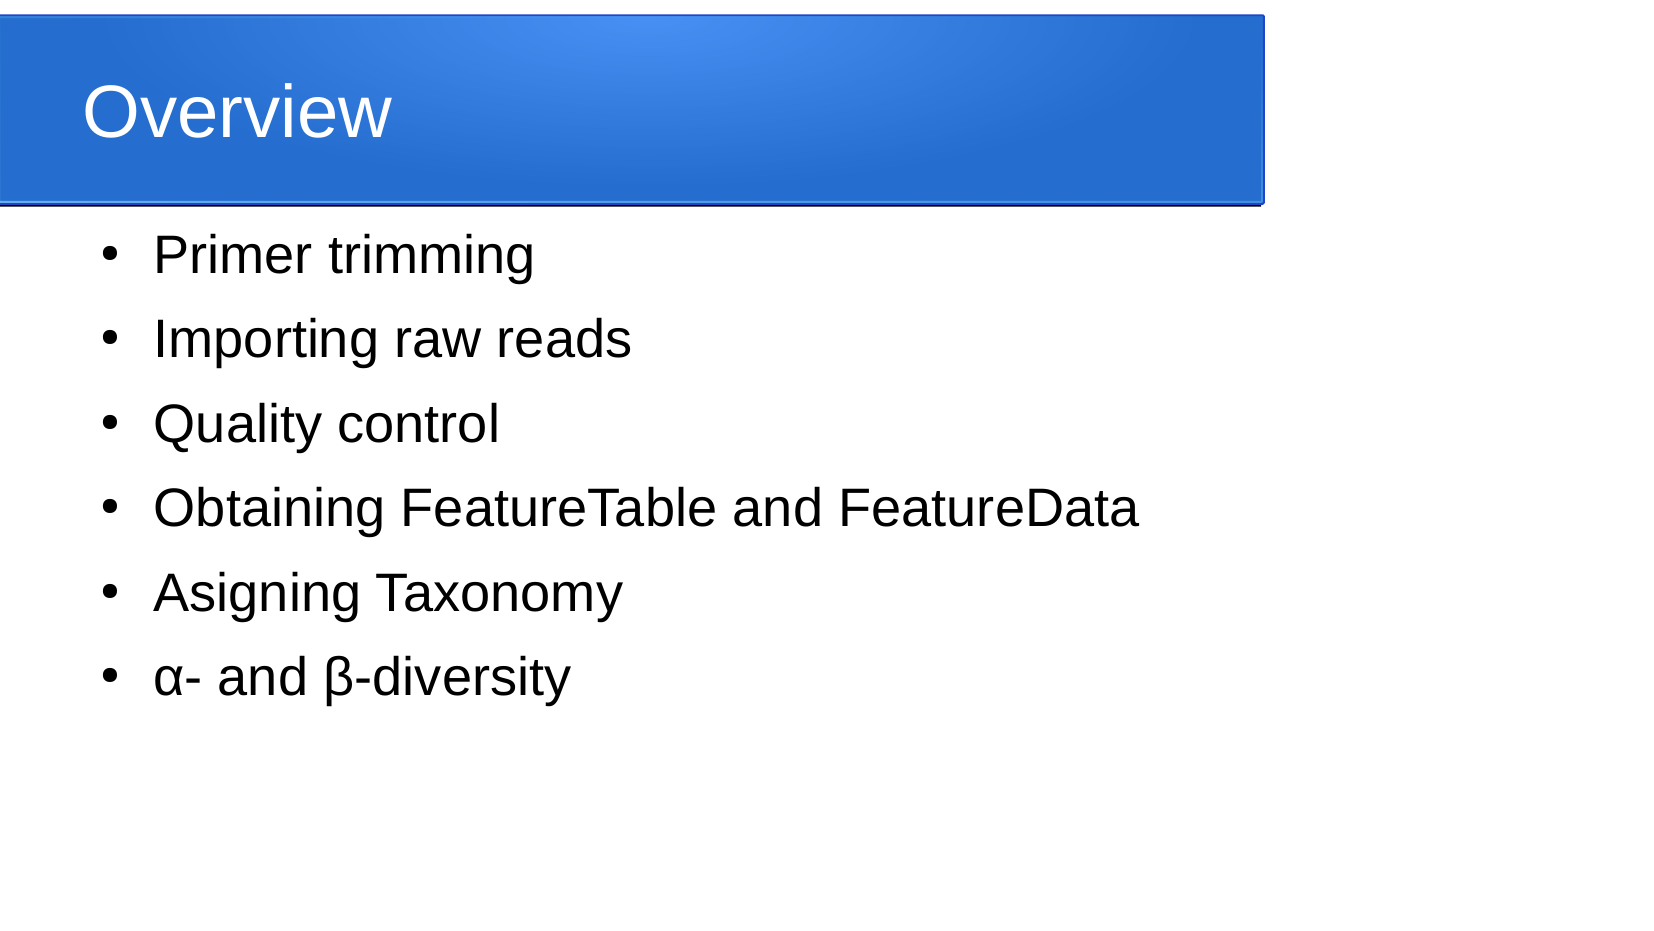

# Overview
Primer trimming
Importing raw reads
Quality control
Obtaining FeatureTable and FeatureData
Asigning Taxonomy
α- and β-diversity